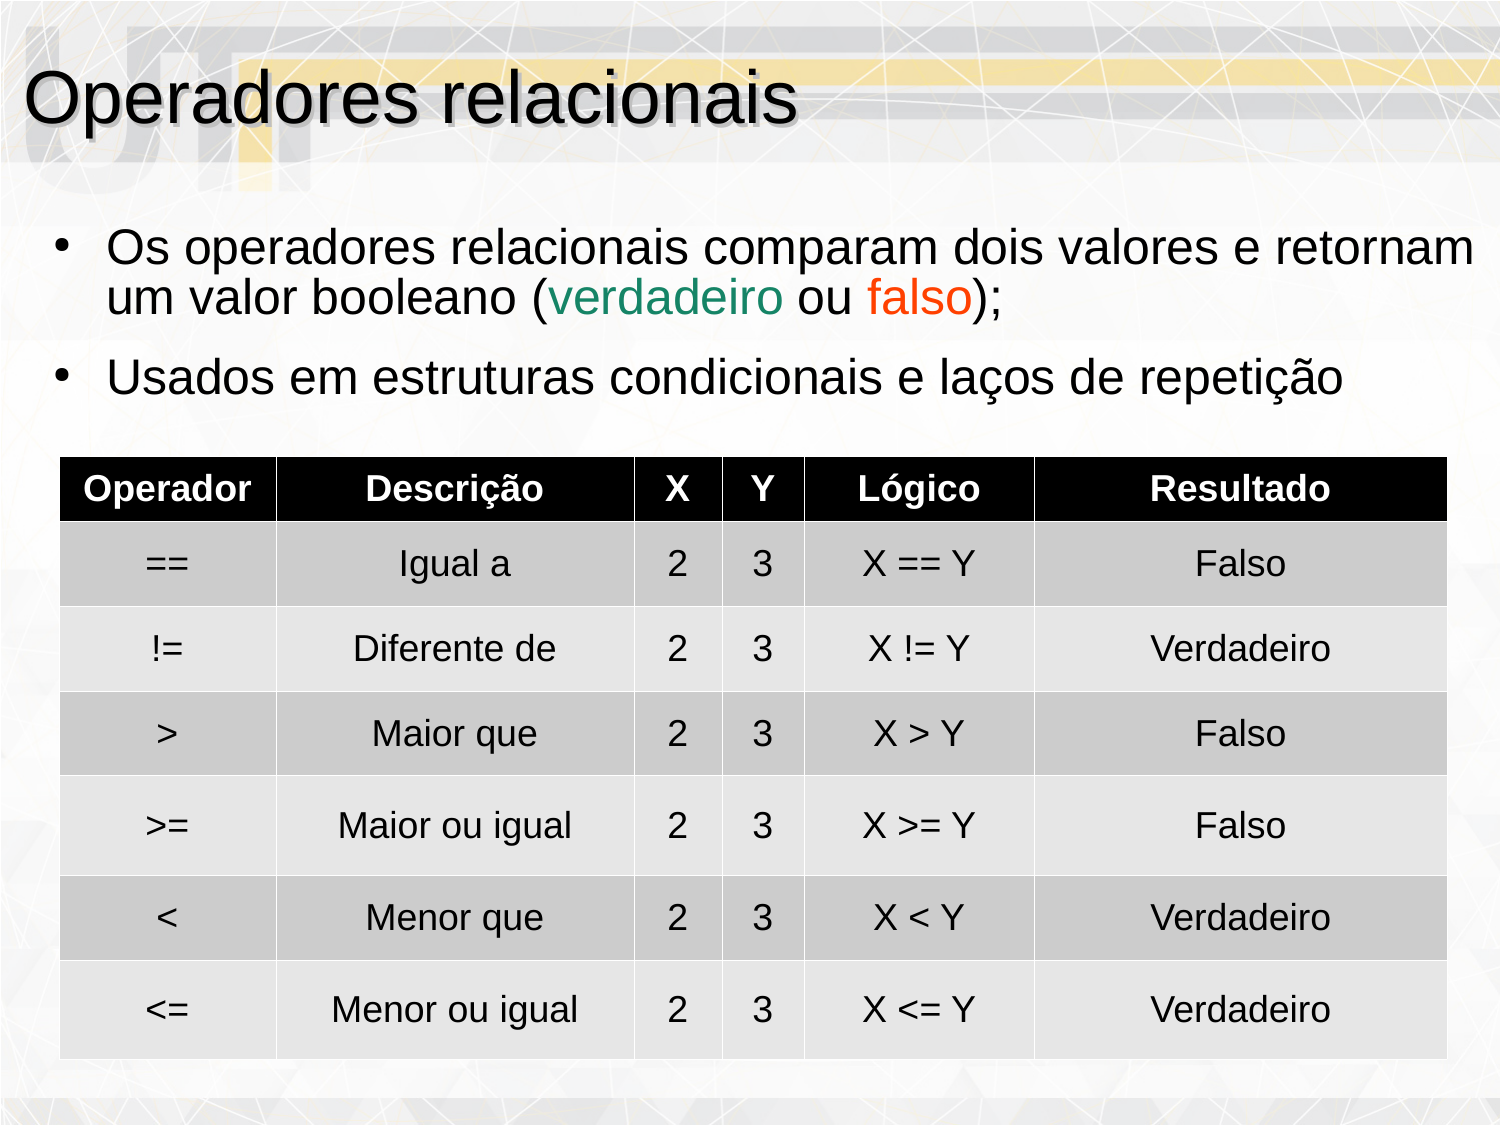

# Operadores relacionais
Os operadores relacionais comparam dois valores e retornam um valor booleano (verdadeiro ou falso);
Usados em estruturas condicionais e laços de repetição
| Operador | Descrição | X | Y | Lógico | Resultado |
| --- | --- | --- | --- | --- | --- |
| == | Igual a | 2 | 3 | X == Y | Falso |
| != | Diferente de | 2 | 3 | X != Y | Verdadeiro |
| > | Maior que | 2 | 3 | X > Y | Falso |
| >= | Maior ou igual | 2 | 3 | X >= Y | Falso |
| < | Menor que | 2 | 3 | X < Y | Verdadeiro |
| <= | Menor ou igual | 2 | 3 | X <= Y | Verdadeiro |